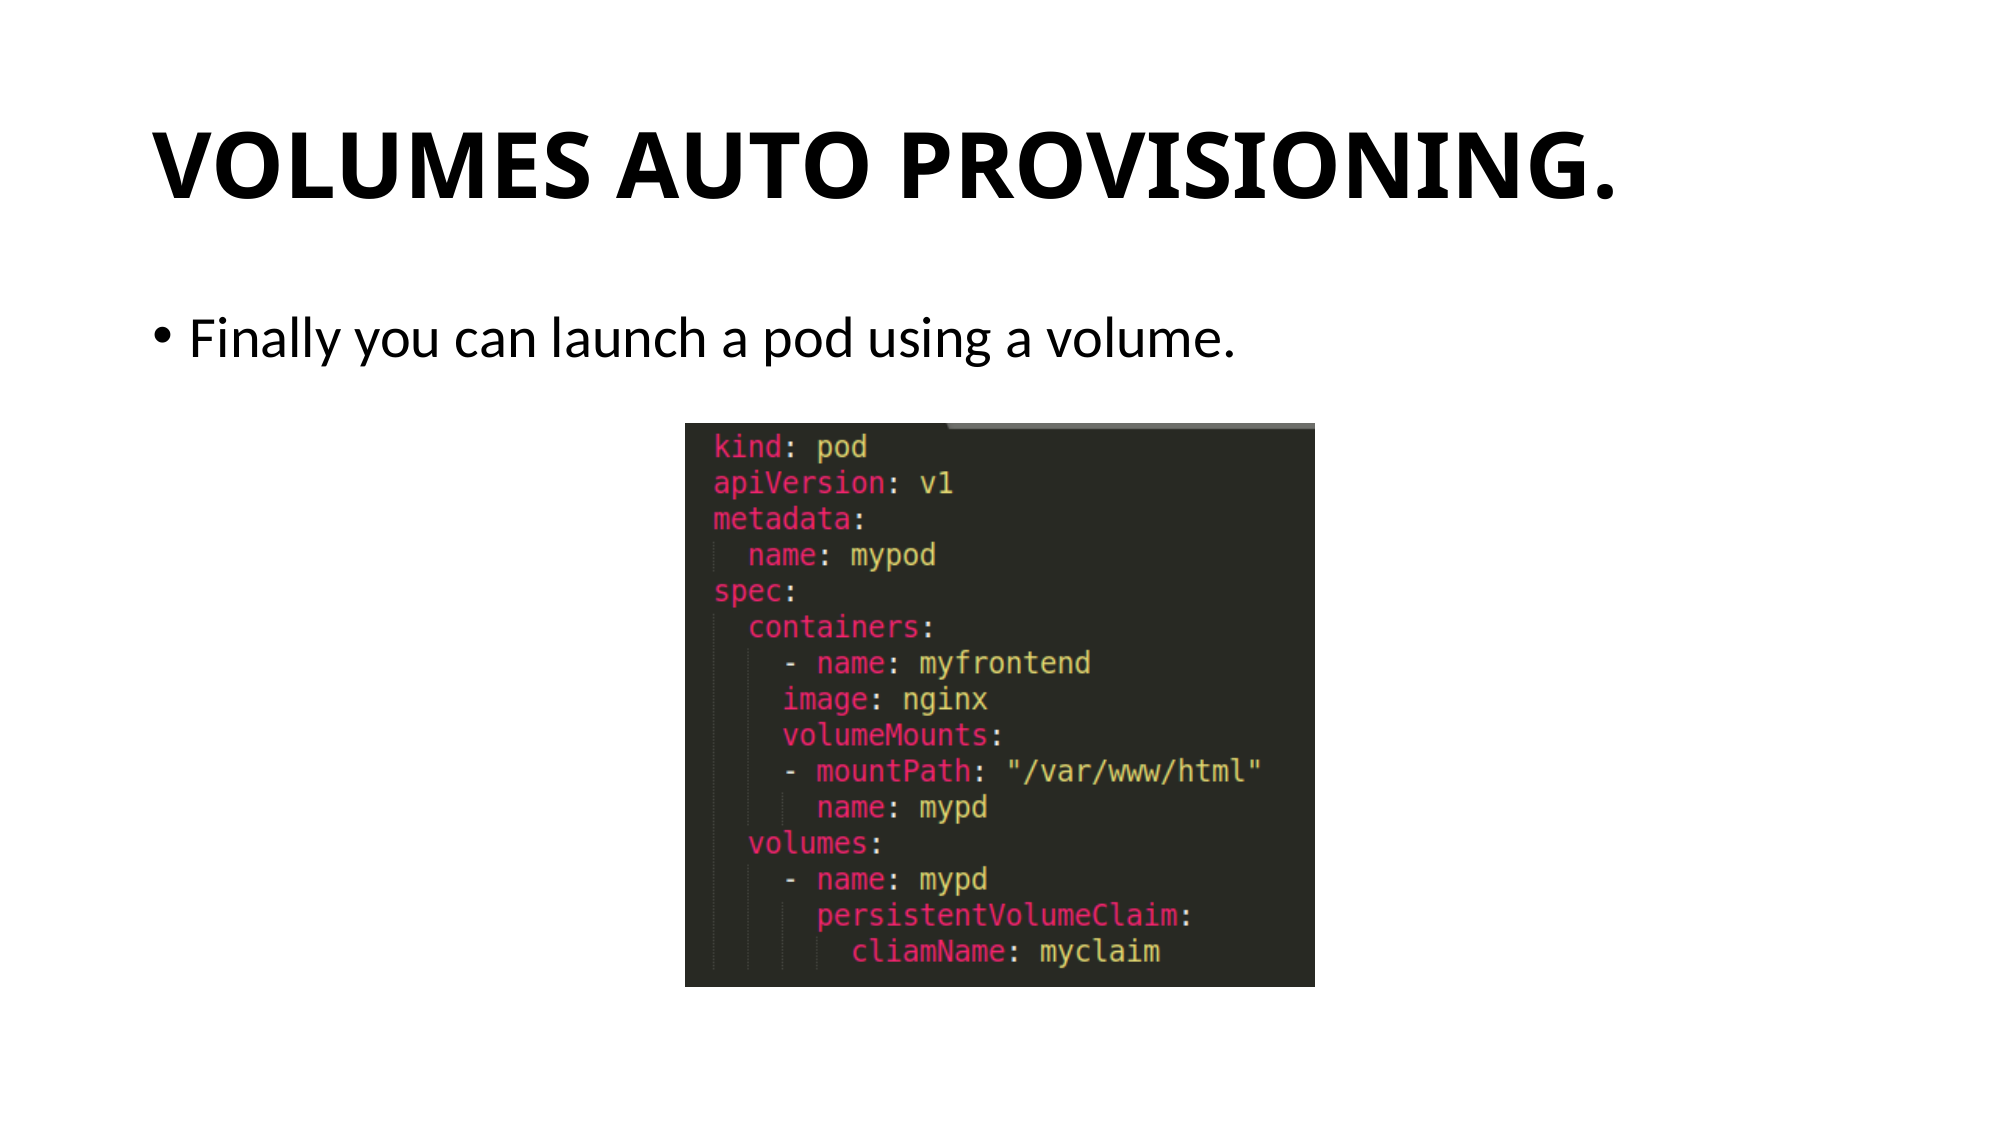

# VOLUMES AUTO PROVISIONING.
Finally you can launch a pod using a volume.